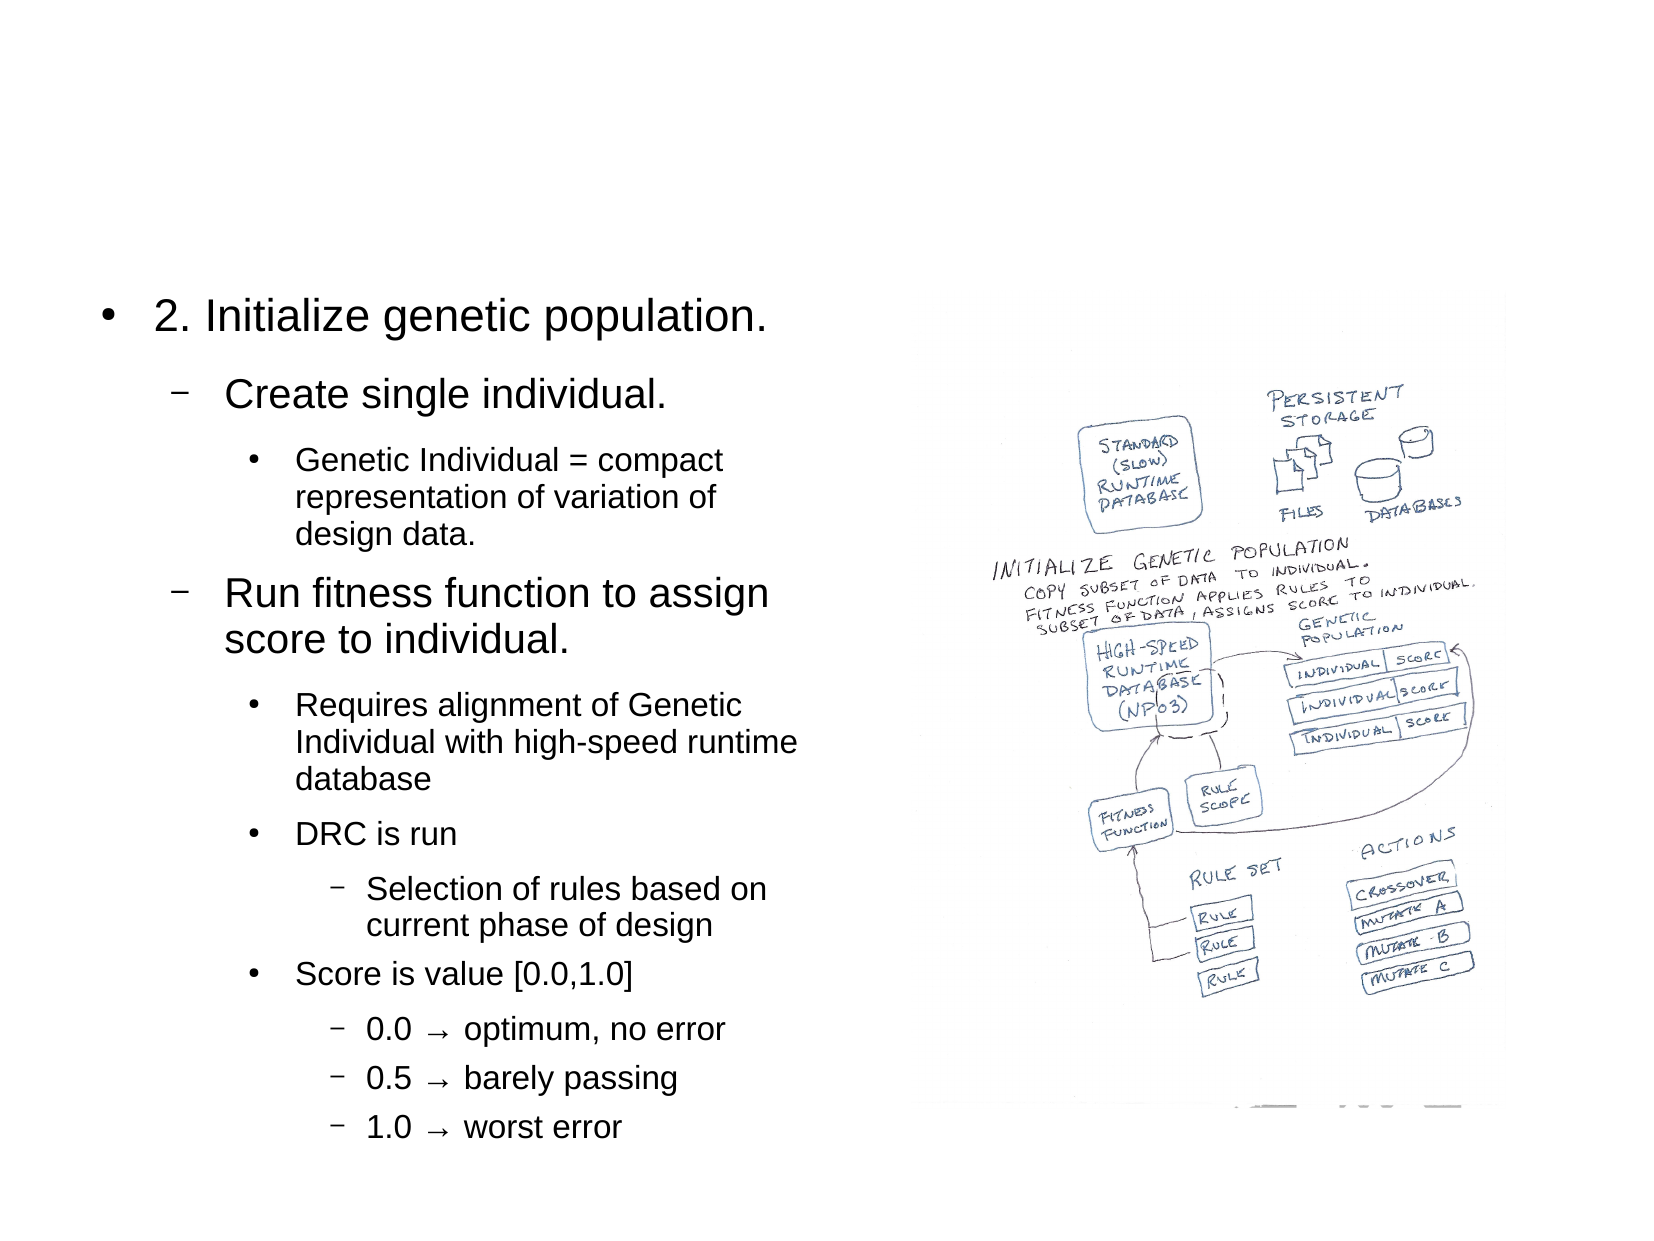

#
2. Initialize genetic population.
Create single individual.
Genetic Individual = compact representation of variation of design data.
Run fitness function to assign score to individual.
Requires alignment of Genetic Individual with high-speed runtime database
DRC is run
Selection of rules based on current phase of design
Score is value [0.0,1.0]
0.0 → optimum, no error
0.5 → barely passing
1.0 → worst error